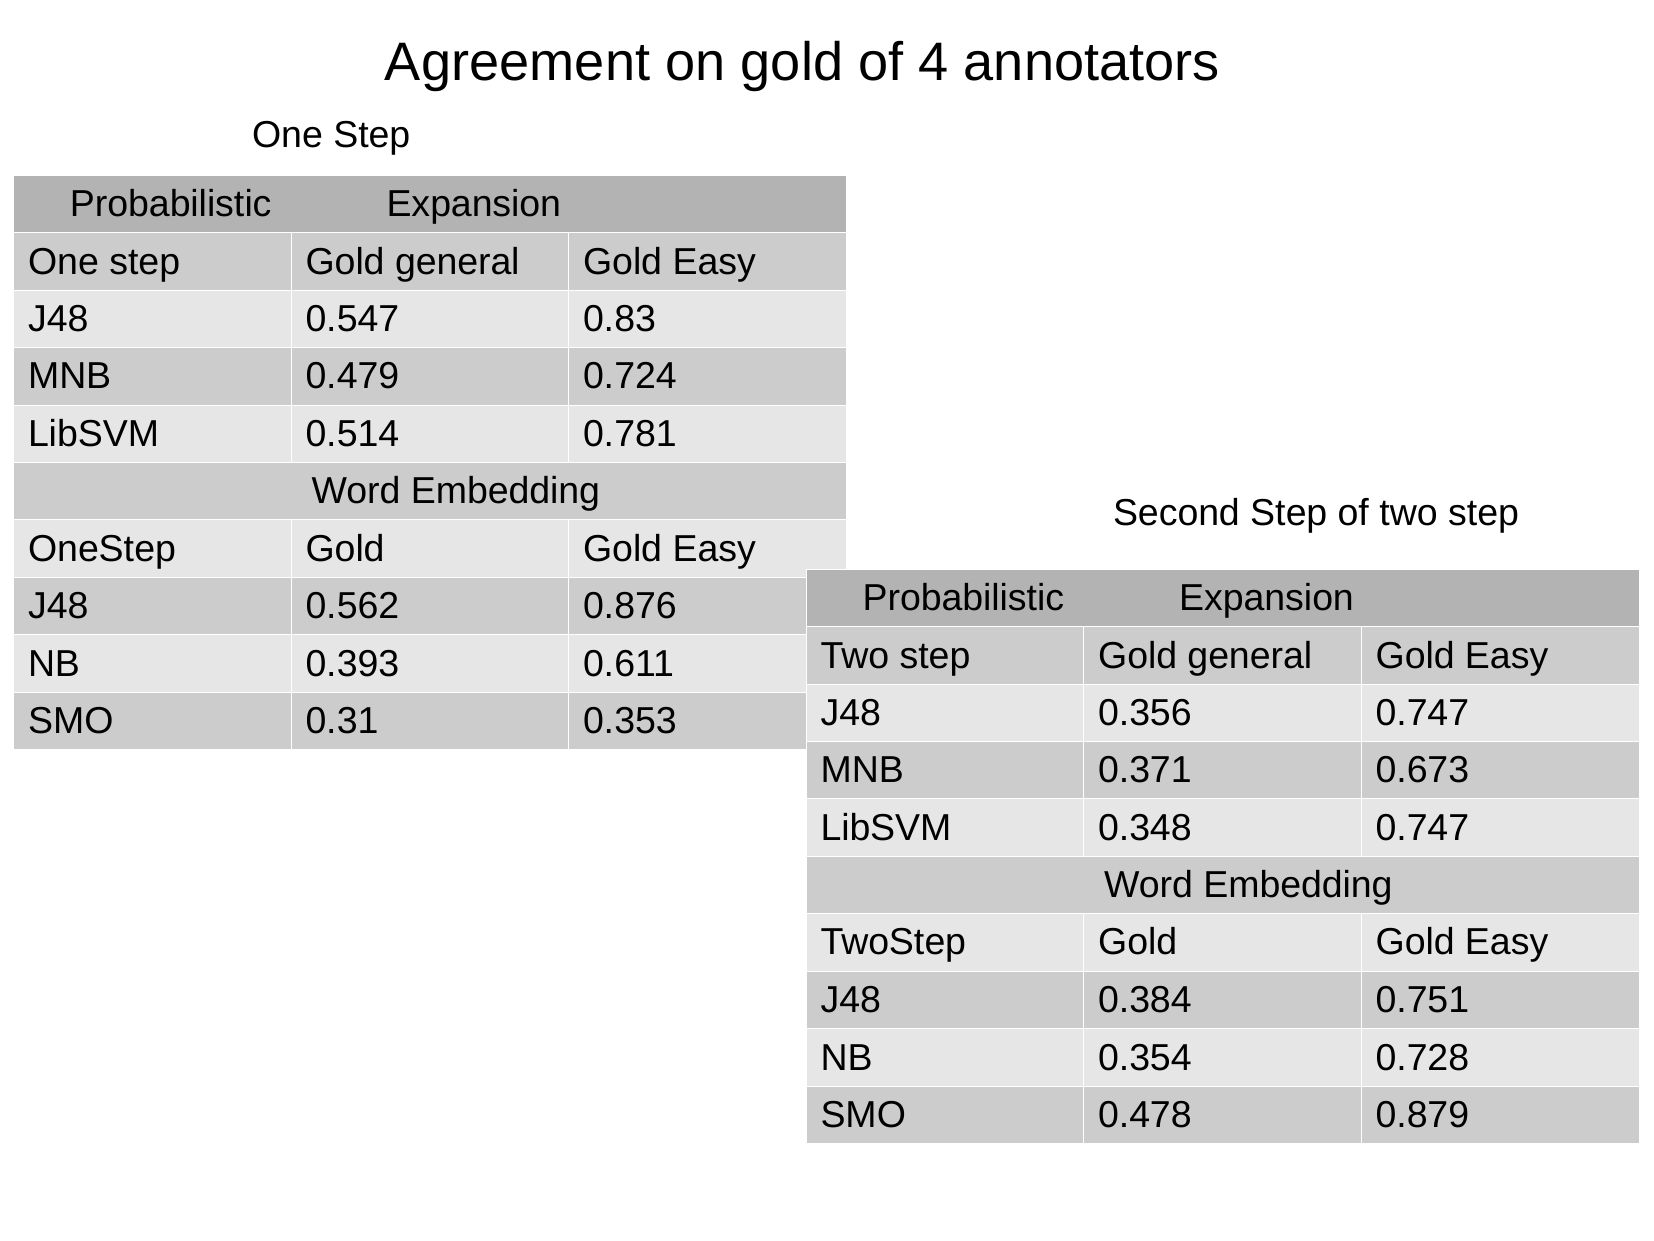

# Agreement on gold of 4 annotators
One Step
| Probabilistic Expansion | | |
| --- | --- | --- |
| One step | Gold general | Gold Easy |
| J48 | 0.547 | 0.83 |
| MNB | 0.479 | 0.724 |
| LibSVM | 0.514 | 0.781 |
| Word Embedding | | |
| OneStep | Gold | Gold Easy |
| J48 | 0.562 | 0.876 |
| NB | 0.393 | 0.611 |
| SMO | 0.31 | 0.353 |
Second Step of two step
| Probabilistic Expansion | | |
| --- | --- | --- |
| Two step | Gold general | Gold Easy |
| J48 | 0.356 | 0.747 |
| MNB | 0.371 | 0.673 |
| LibSVM | 0.348 | 0.747 |
| Word Embedding | | |
| TwoStep | Gold | Gold Easy |
| J48 | 0.384 | 0.751 |
| NB | 0.354 | 0.728 |
| SMO | 0.478 | 0.879 |